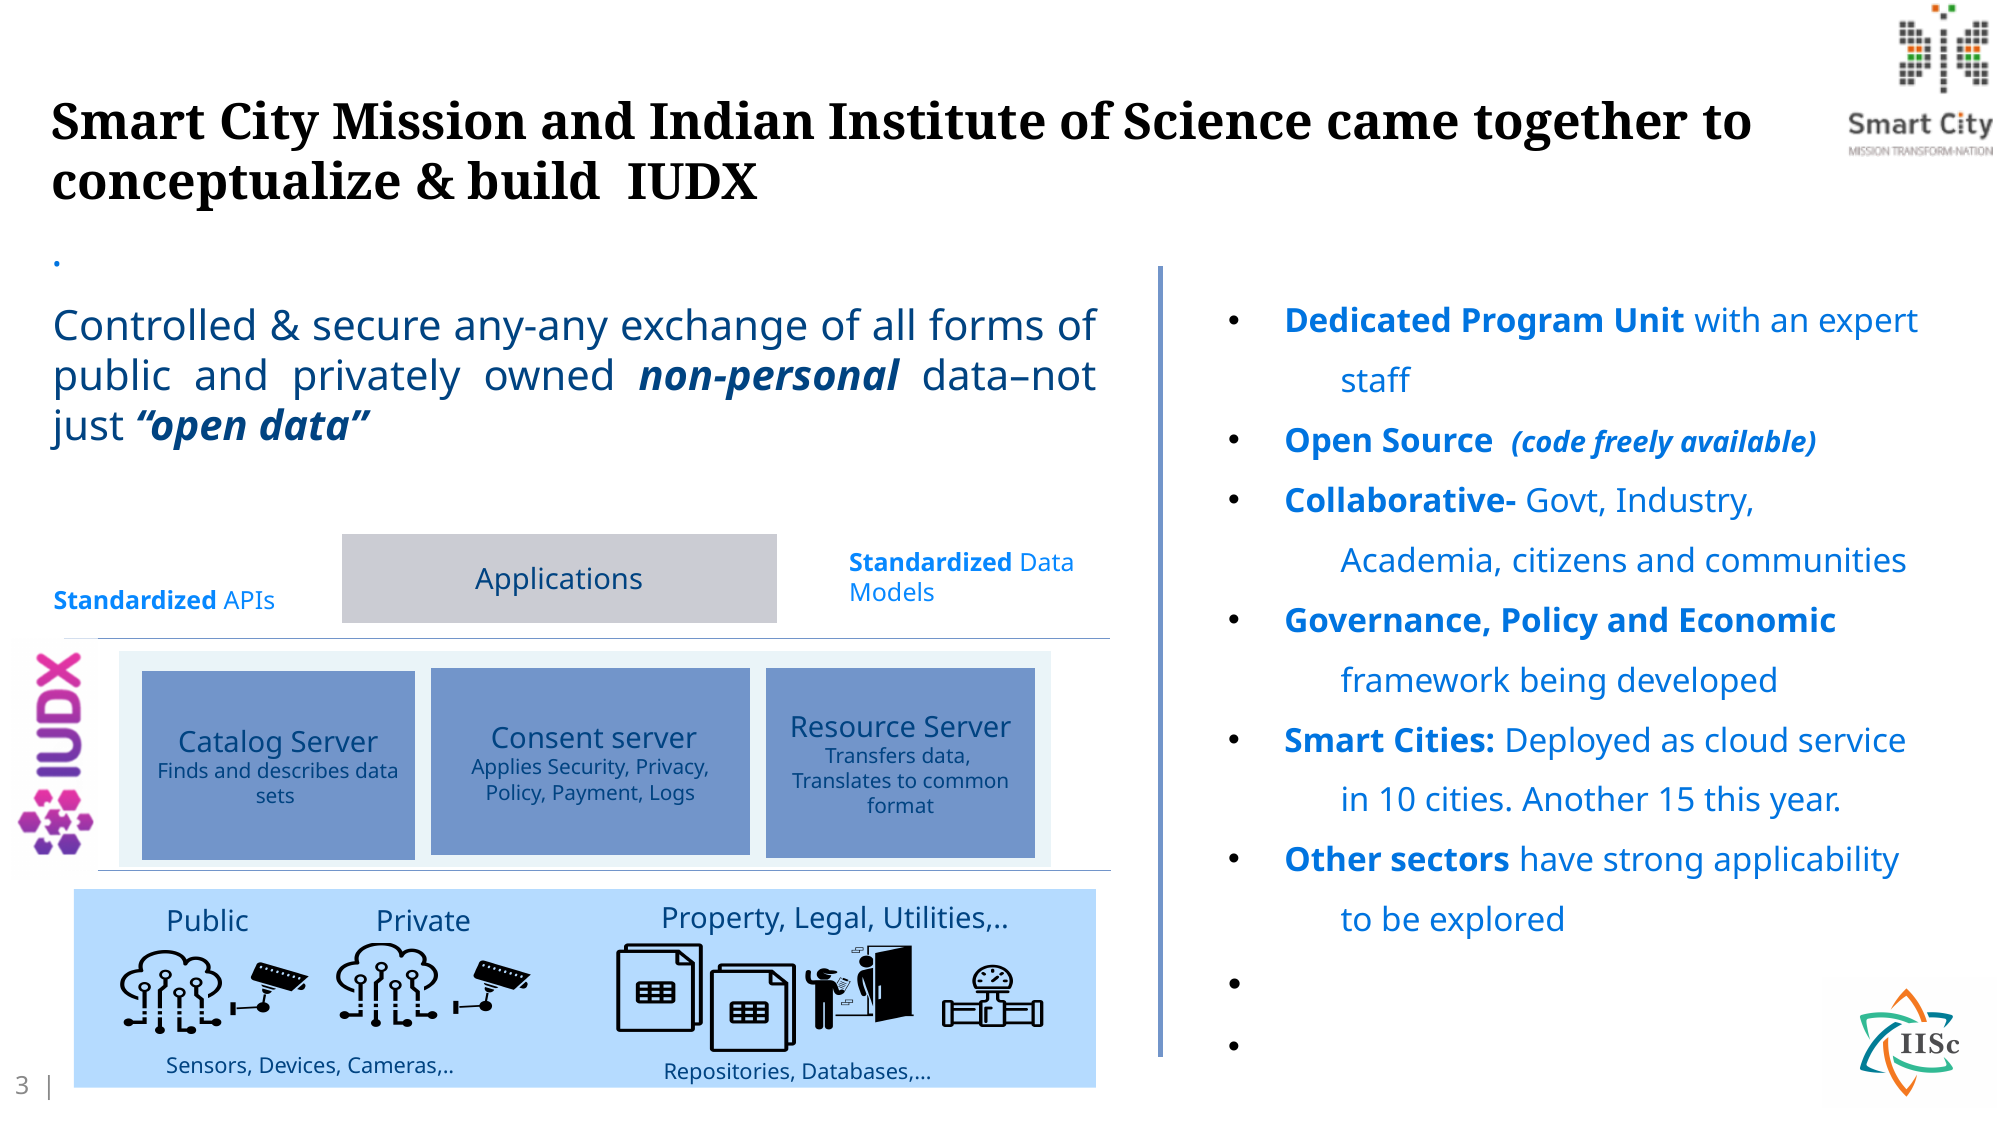

Smart City Mission and Indian Institute of Science came together to conceptualize & build IUDX
.
Dedicated Program Unit with an expert staff
Open Source  (code freely available)
Collaborative- Govt, Industry, Academia, citizens and communities
Governance, Policy and Economic framework being developed
Smart Cities: Deployed as cloud service  in 10 cities. Another 15 this year.
Other sectors have strong applicability to be explored
Controlled & secure any-any exchange of all forms of public and privately owned non-personal data–not just “open data”
Applications
 Consent server
Applies Security, Privacy, Policy, Payment, Logs
Resource Server
Transfers data, Translates to common format
Catalog Server
Finds and describes data sets
IUD
Standardized Data
Models
Standardized APIs
Property, Legal, Utilities,..
Public
Private
Sensors, Devices, Cameras,..
Repositories, Databases,…